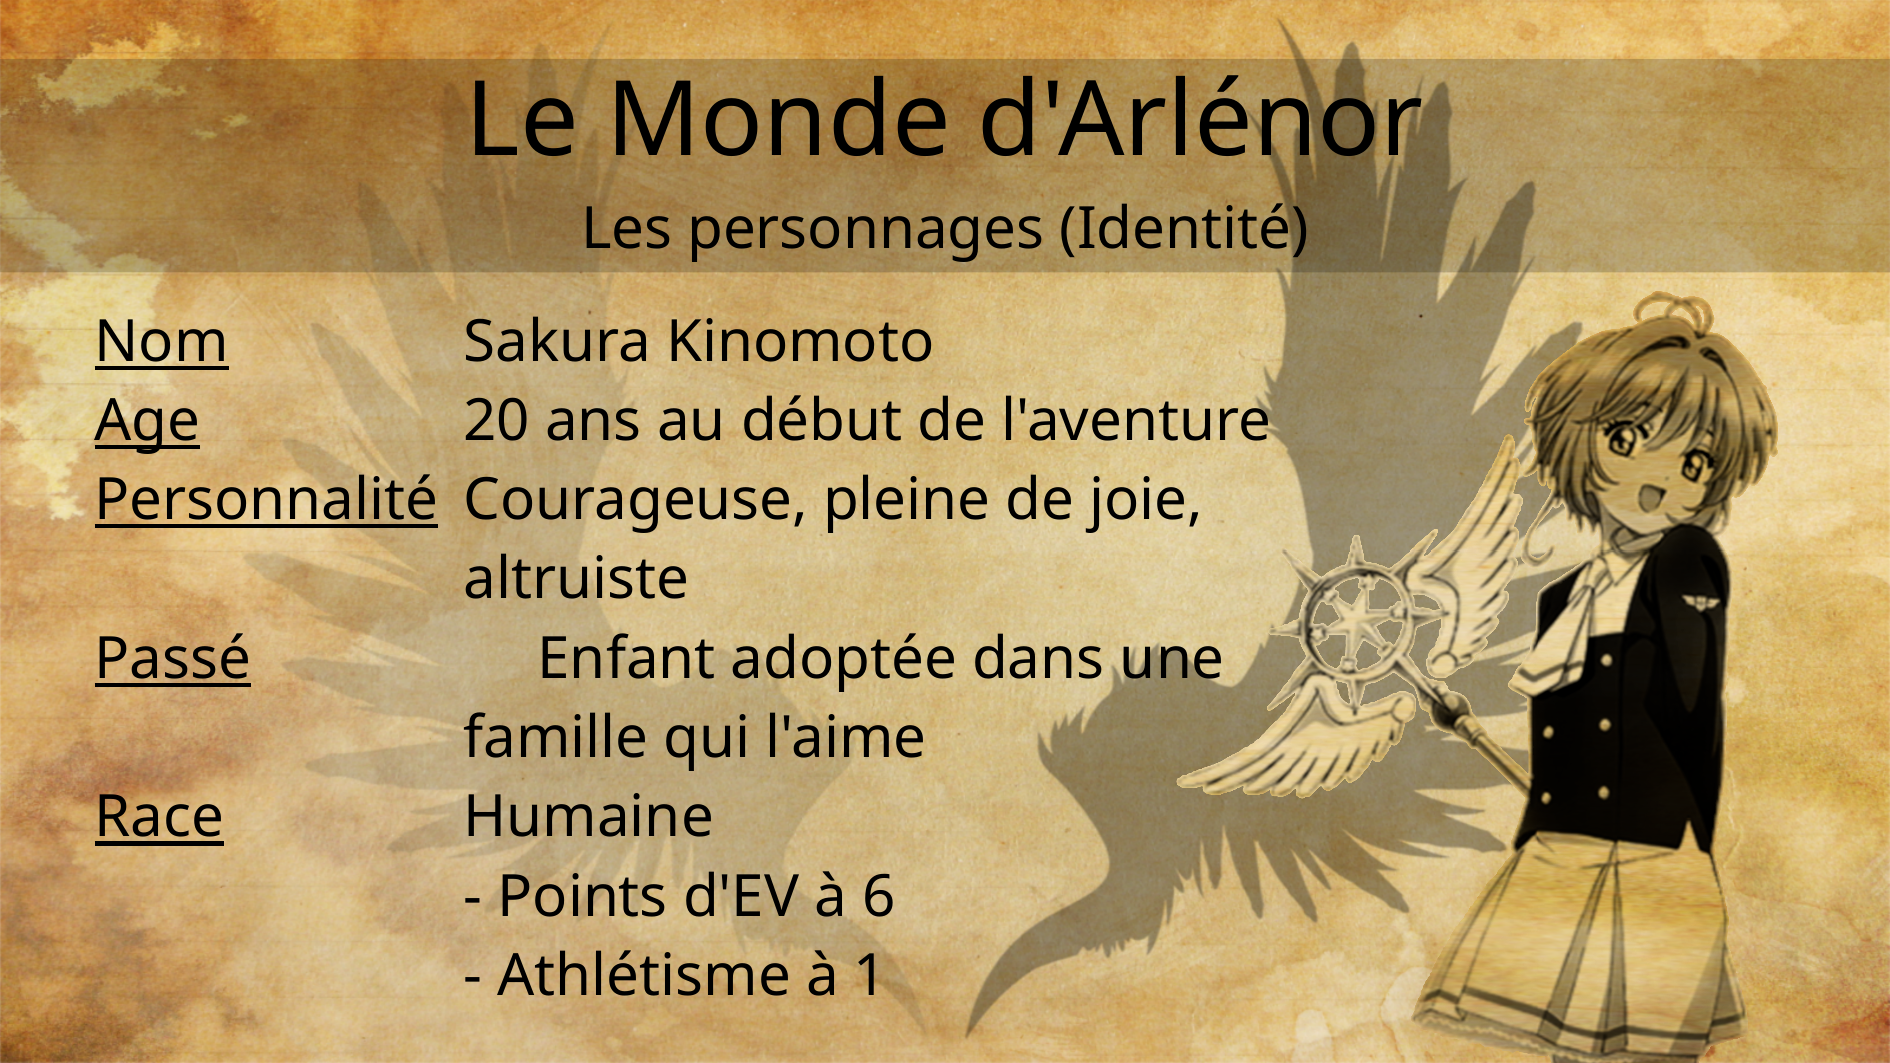

# Le Monde d'Arlénor Les personnages (Identité)
Nom				Sakura Kinomoto
Age 				20 ans au début de l'aventure
Personnalité 	Courageuse, pleine de joie,
					altruiste
Passé				Enfant adoptée dans une
					famille qui l'aime
Race				Humaine
					- Points d'EV à 6
					- Athlétisme à 1